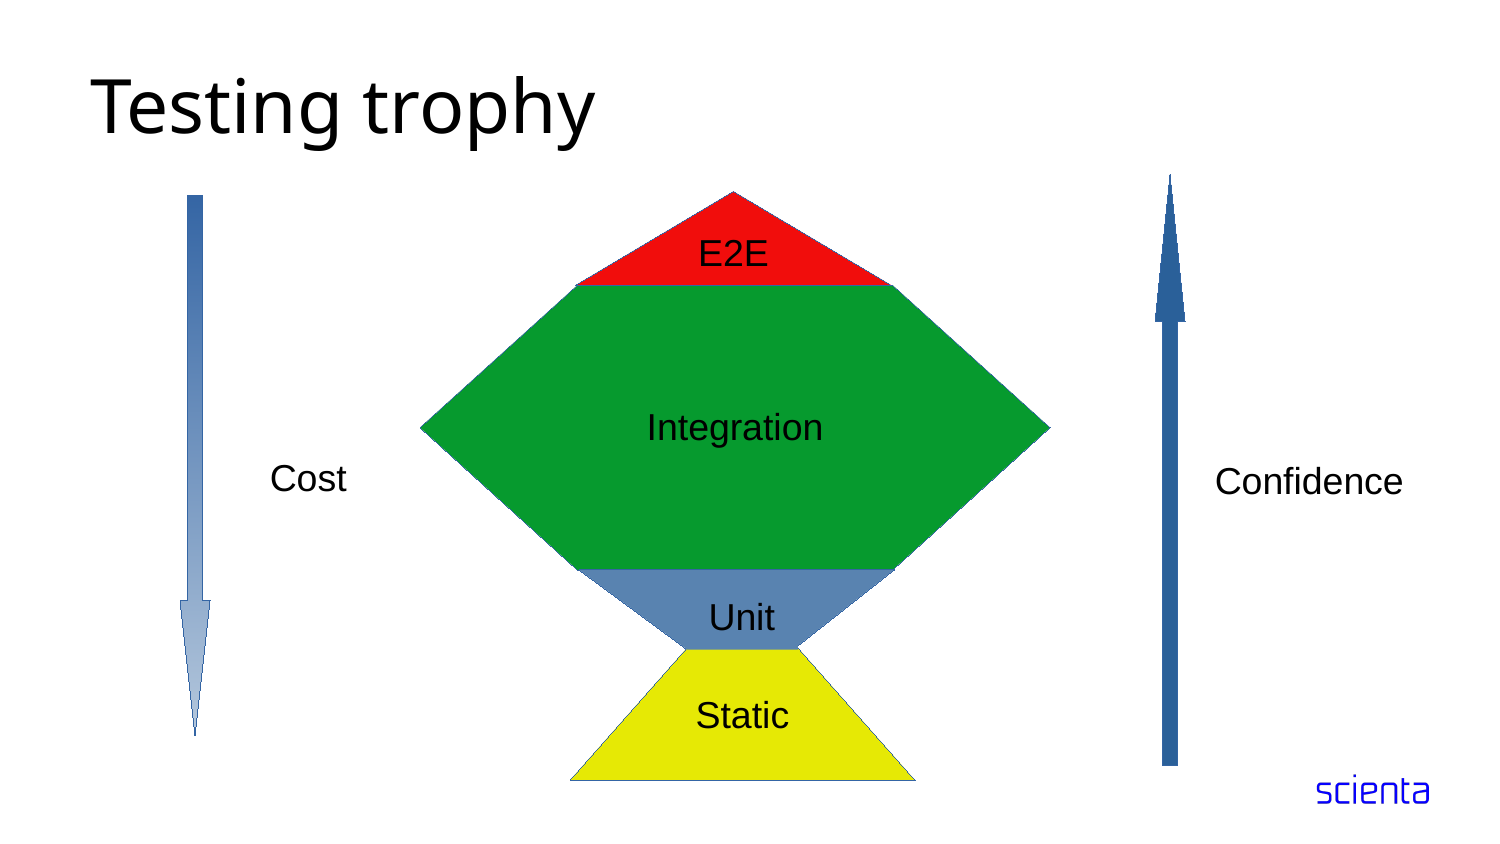

# Testing trophy
E2E
Integration
Cost
Confidence
Static
Unit